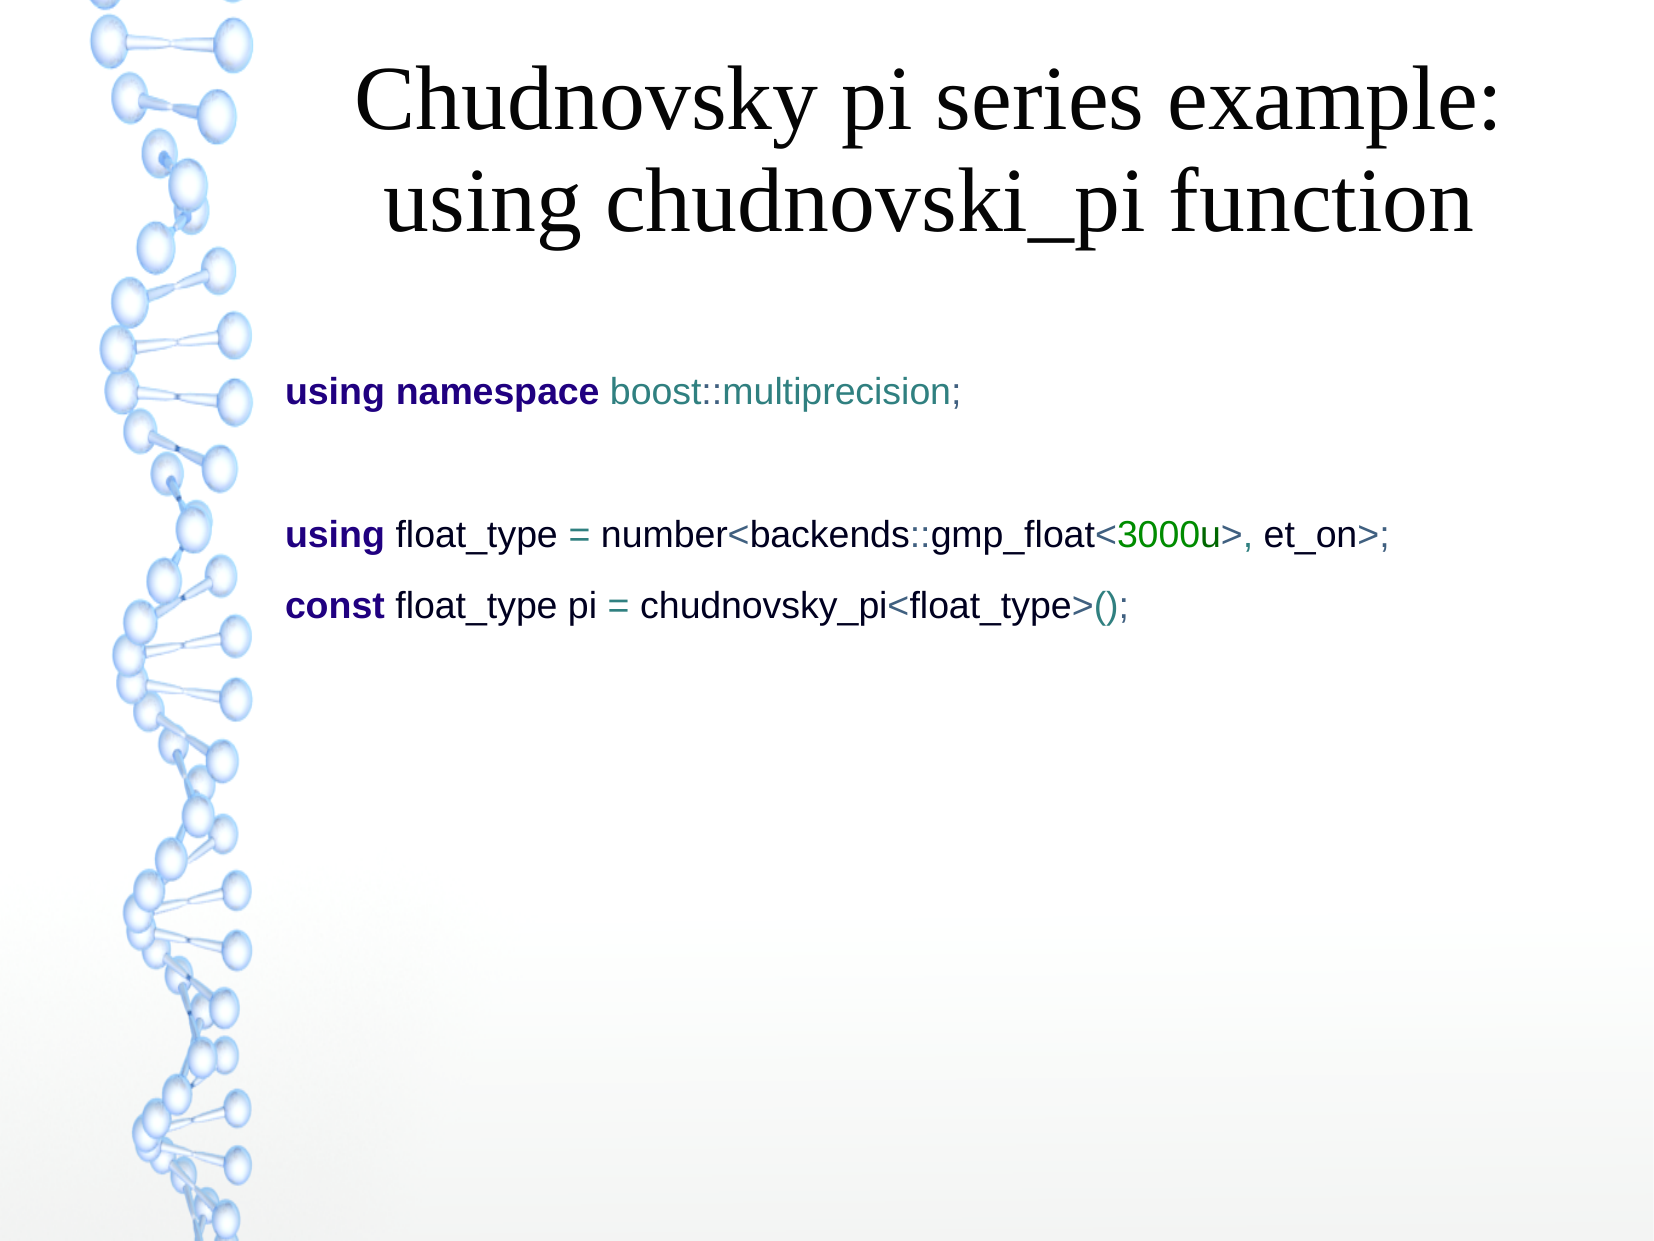

# Chudnovsky pi series example: using chudnovski_pi function
using namespace boost::multiprecision;
using float_type = number<backends::gmp_float<3000u>, et_on>;
const float_type pi = chudnovsky_pi<float_type>();